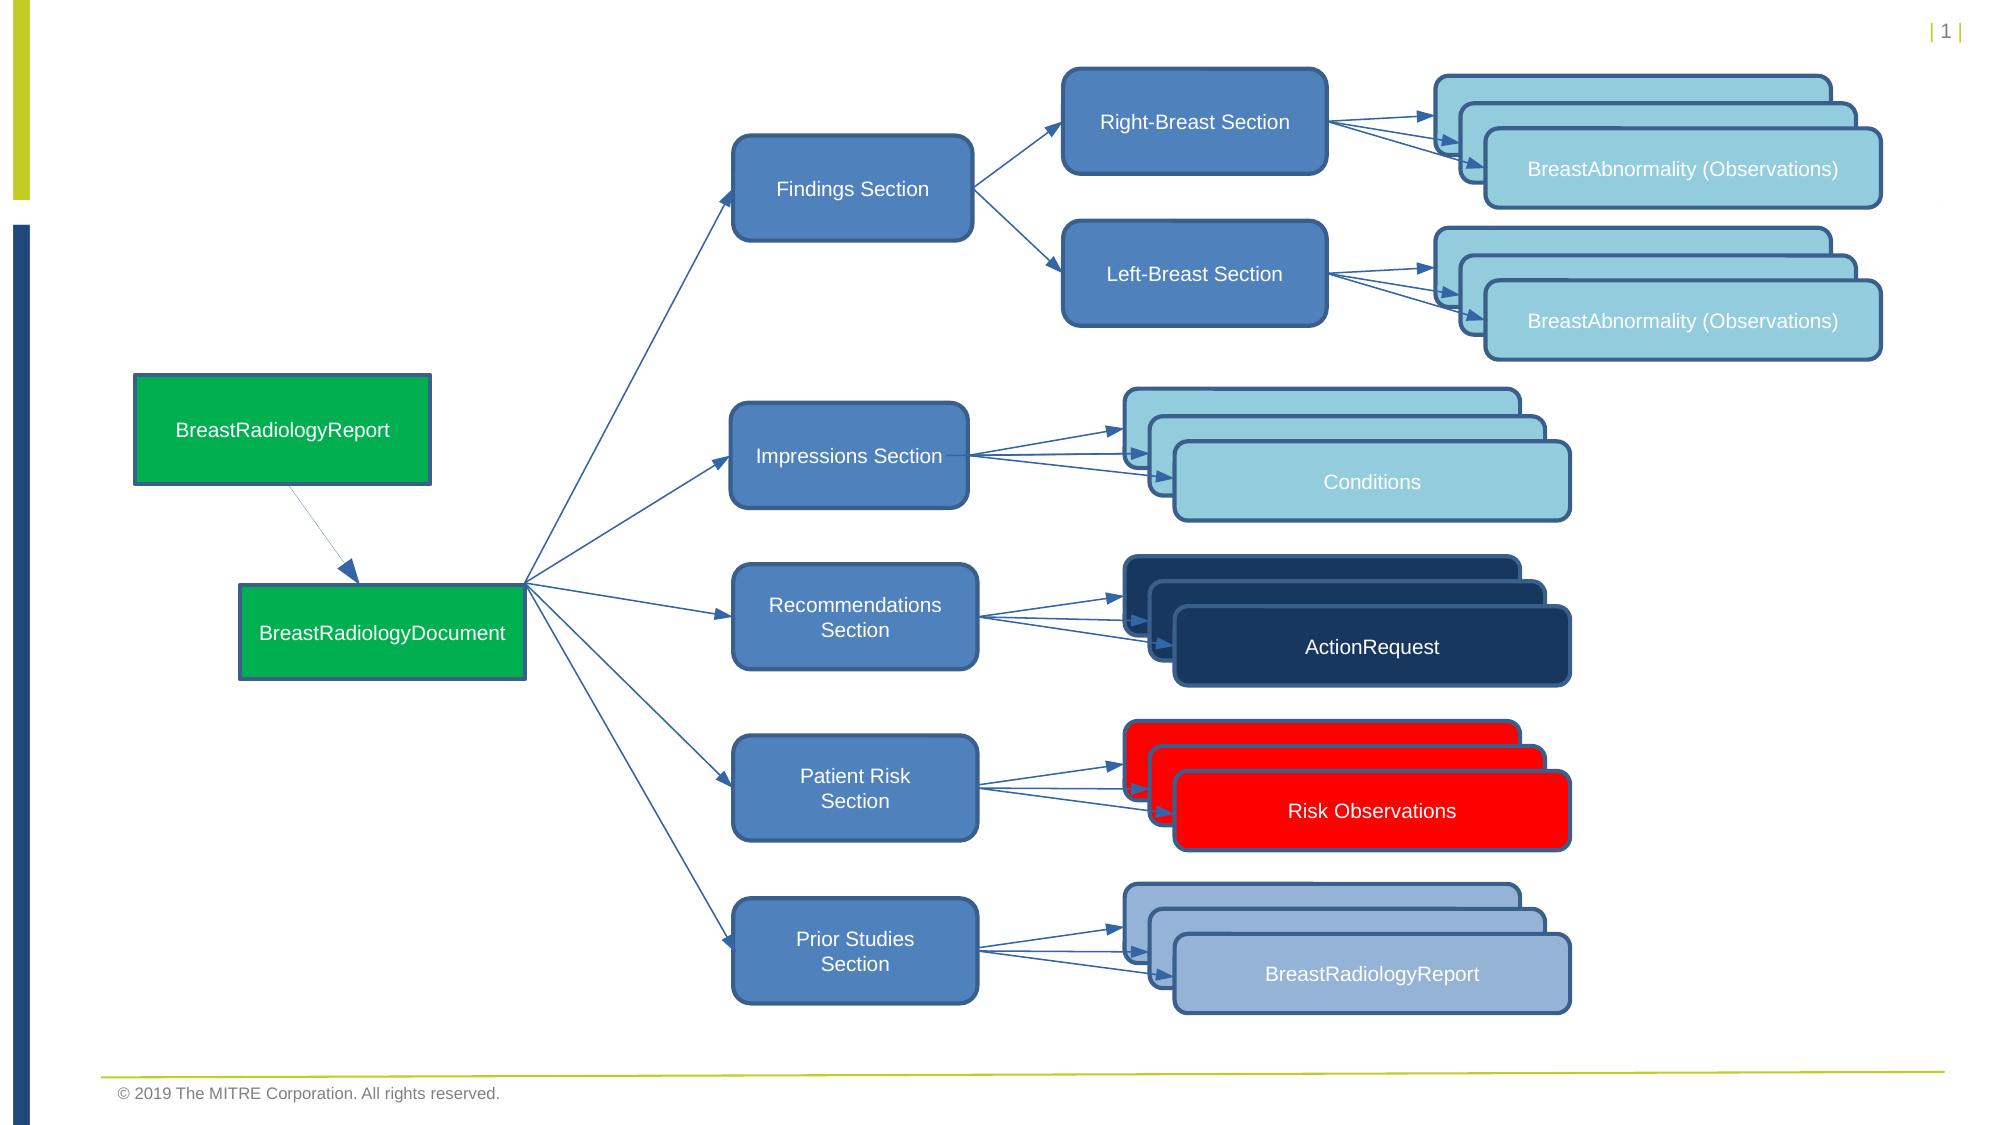

Right-Breast Section
BreastAbnormality (Observations)
Findings Section
Left-Breast Section
BreastAbnormality (Observations)
BreastRadiologyReport
Impressions Section
Conditions
Recomendations
Recommendations Section
Recomendations
BreastRadiologyDocument
ActionRequest
Recomendations
Patient Risk
Section
Recomendations
Risk Observations
Recomendations
Prior Studies
Section
Recomendations
BreastRadiologyReport